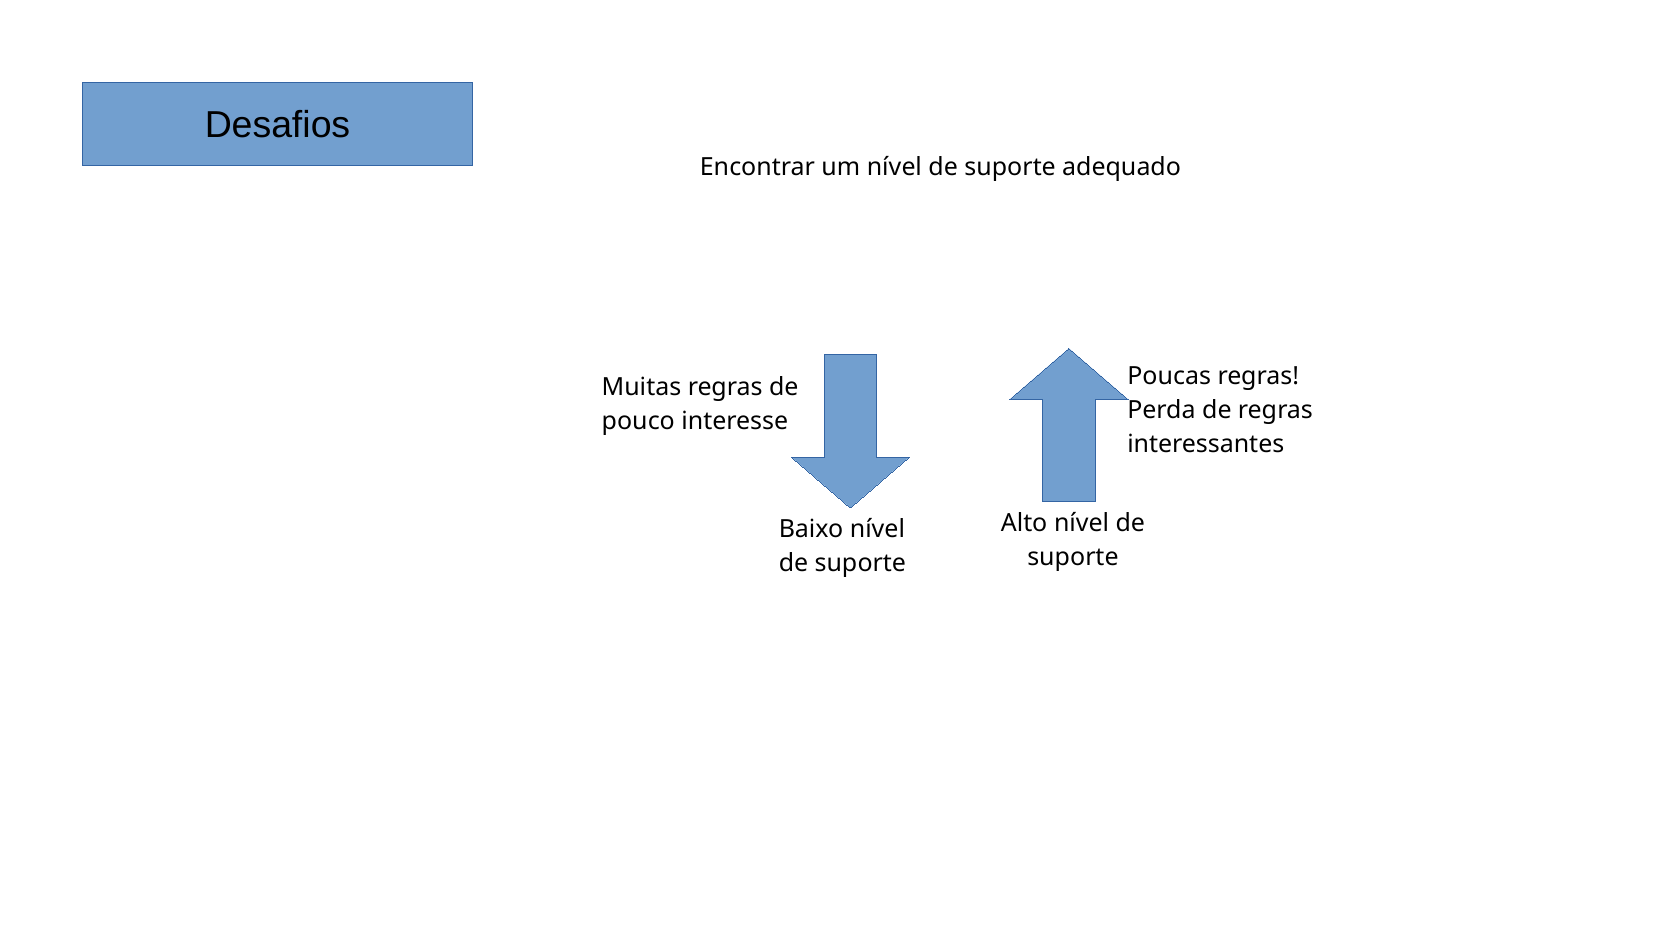

Desafios
Encontrar um nível de suporte adequado
Poucas regras!
Perda de regras interessantes
Muitas regras de pouco interesse
Alto nível de suporte
Baixo nível de suporte